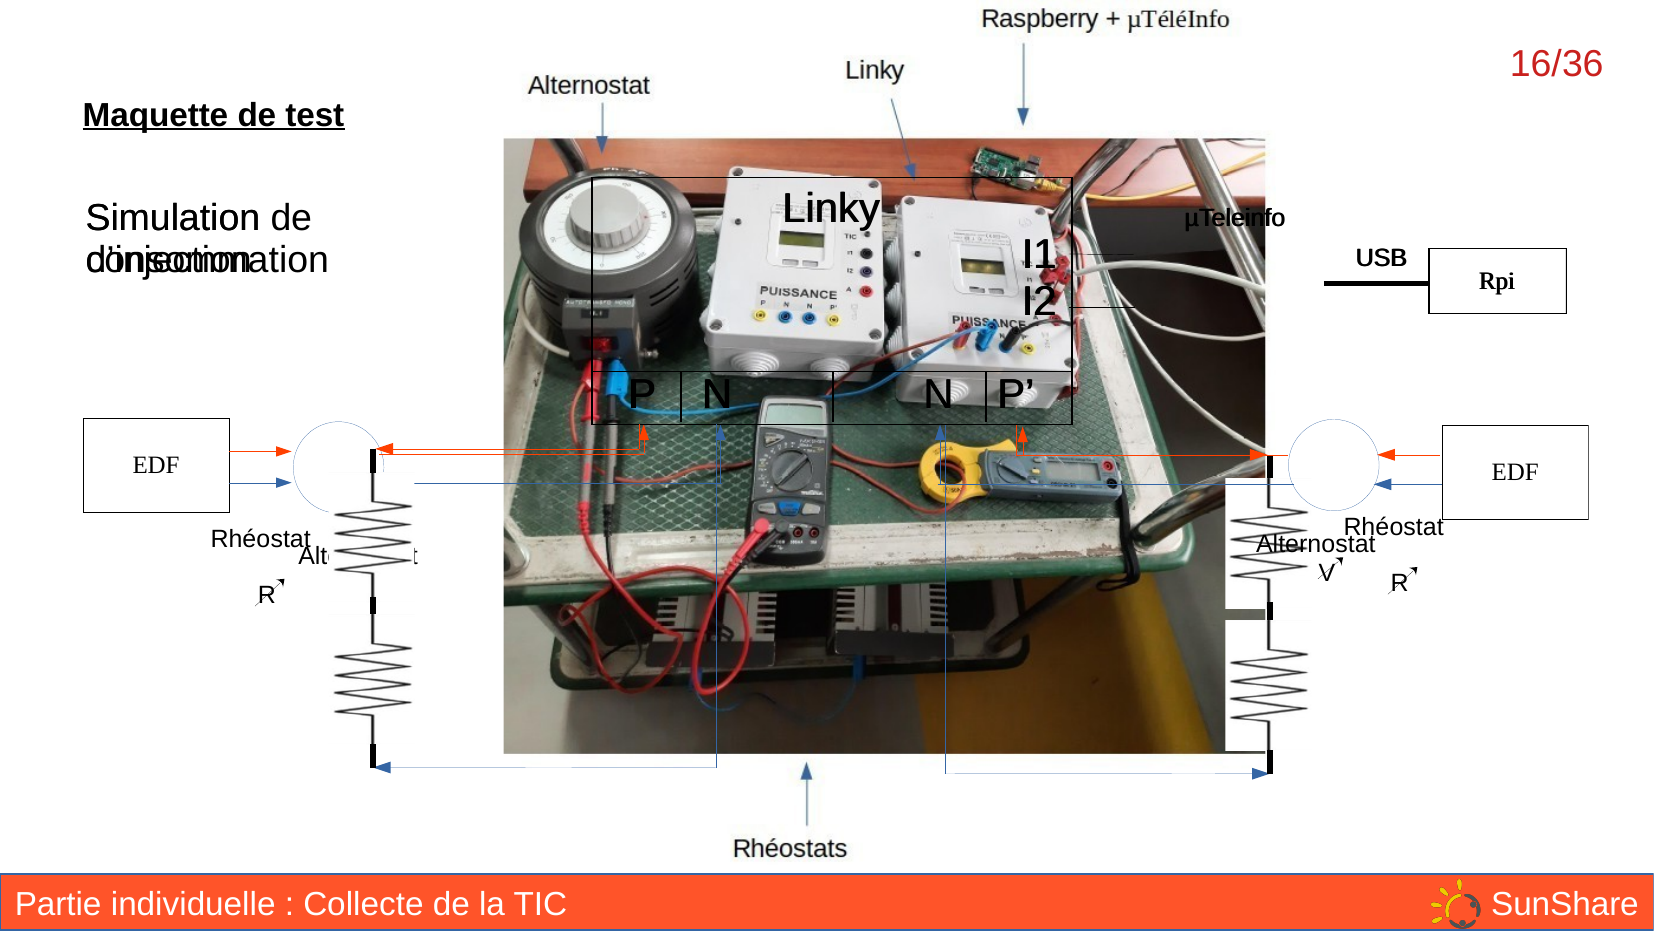

# Maquette de test
Simulation de consommation
Simulation d’injection
Partie individuelle : Collecte de la TIC